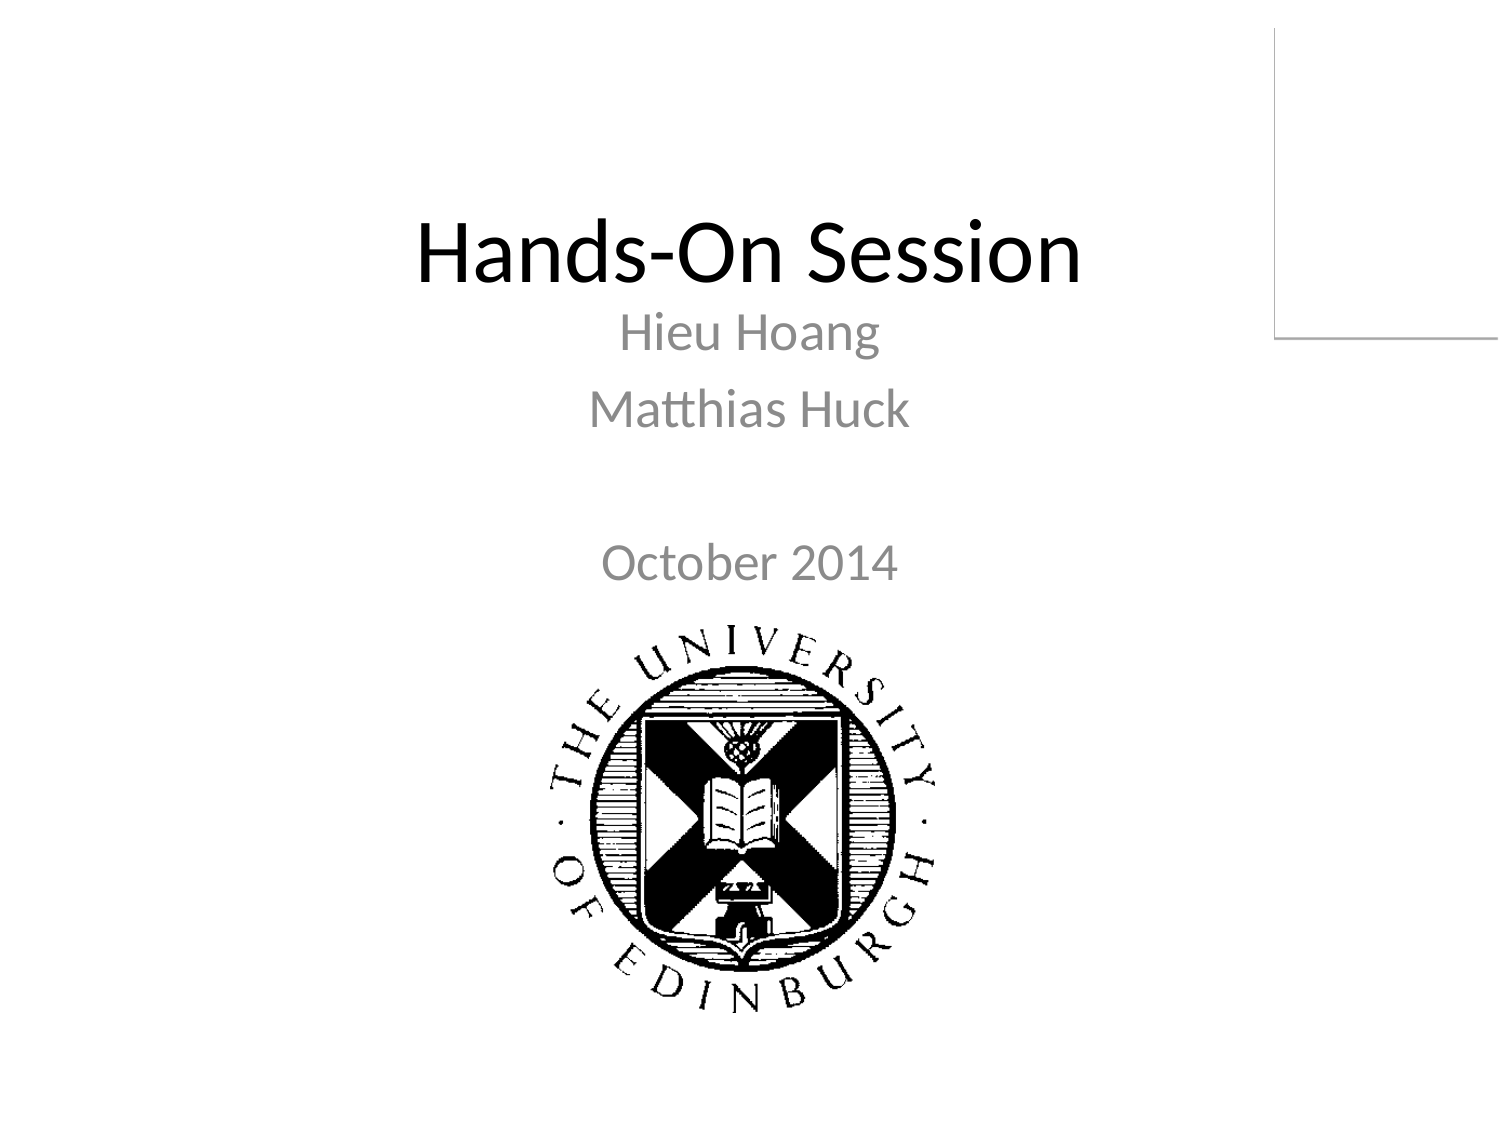

# Hands-On Session
Hieu Hoang
Matthias Huck
October 2014